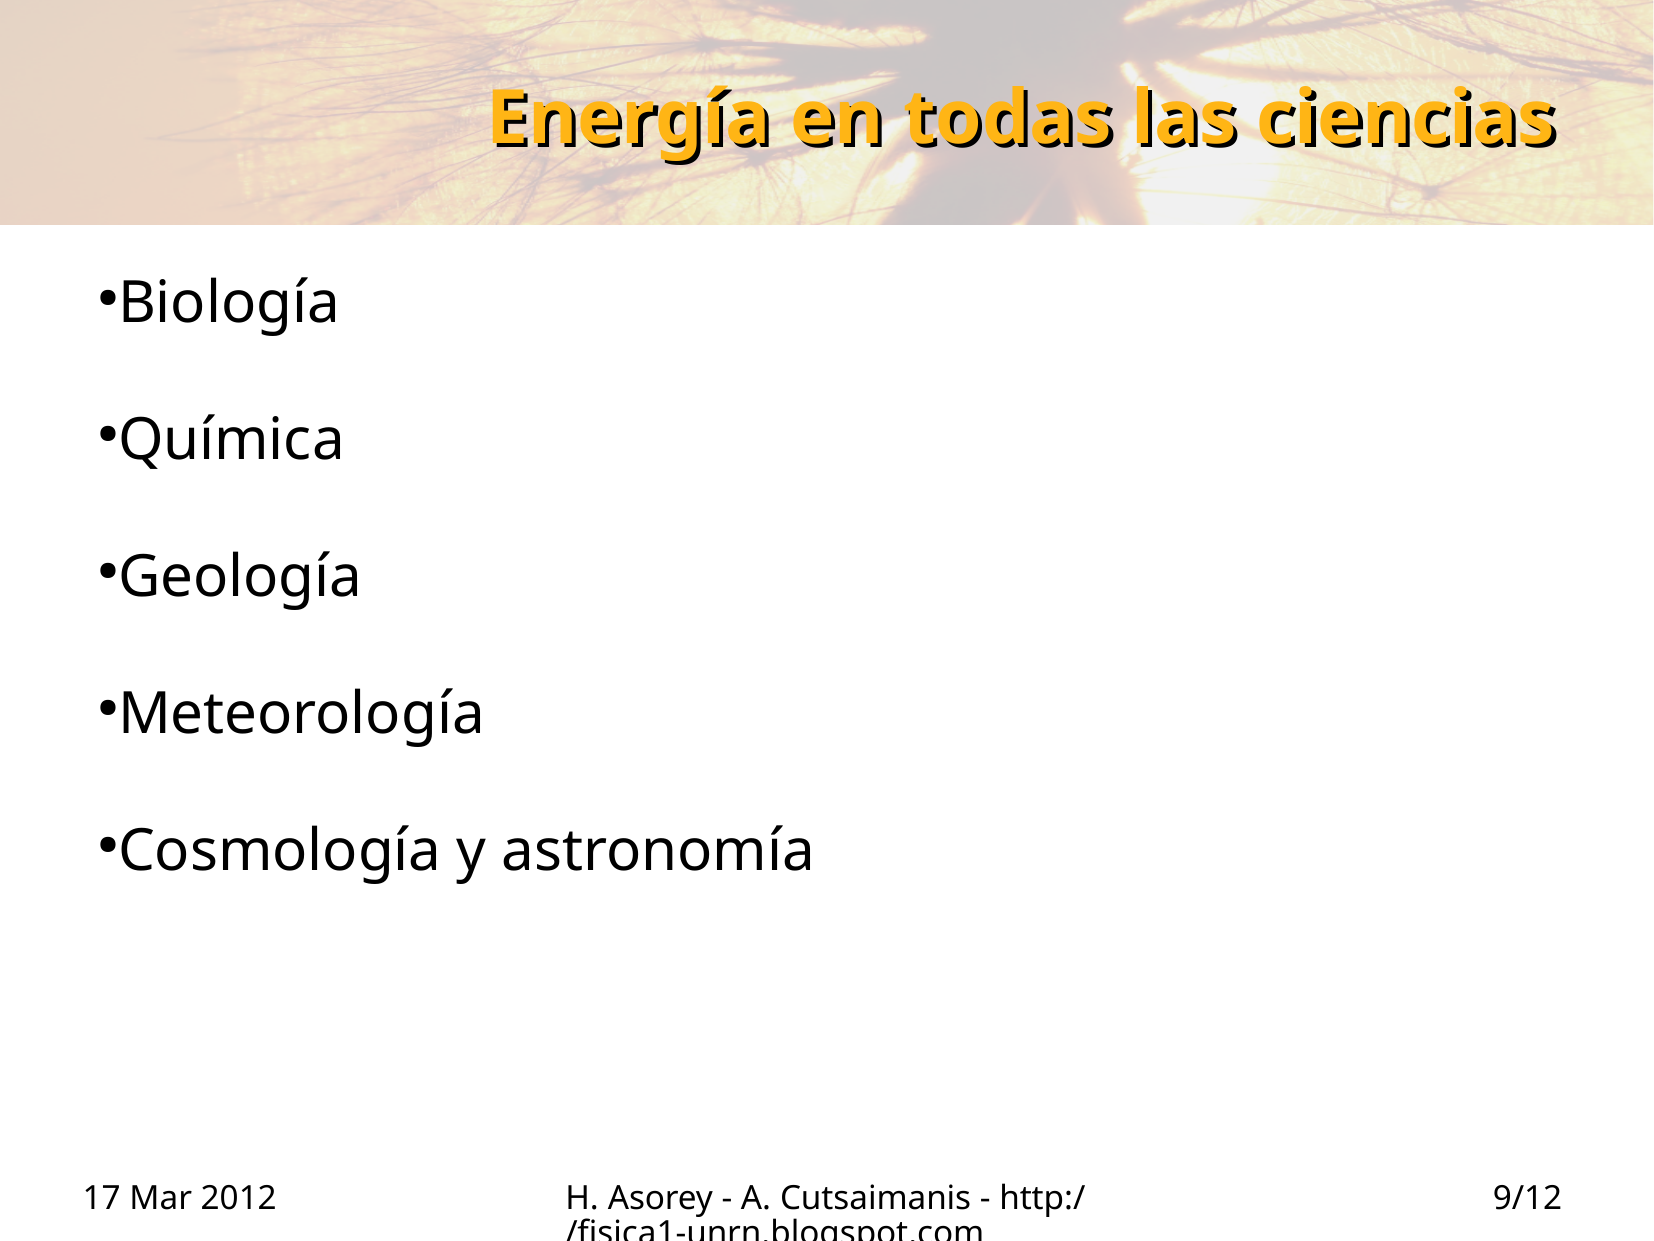

# Energía en todas las ciencias
Biología
Química
Geología
Meteorología
Cosmología y astronomía
17 Mar 2012
H. Asorey - A. Cutsaimanis - http://fisica1-unrn.blogspot.com
9